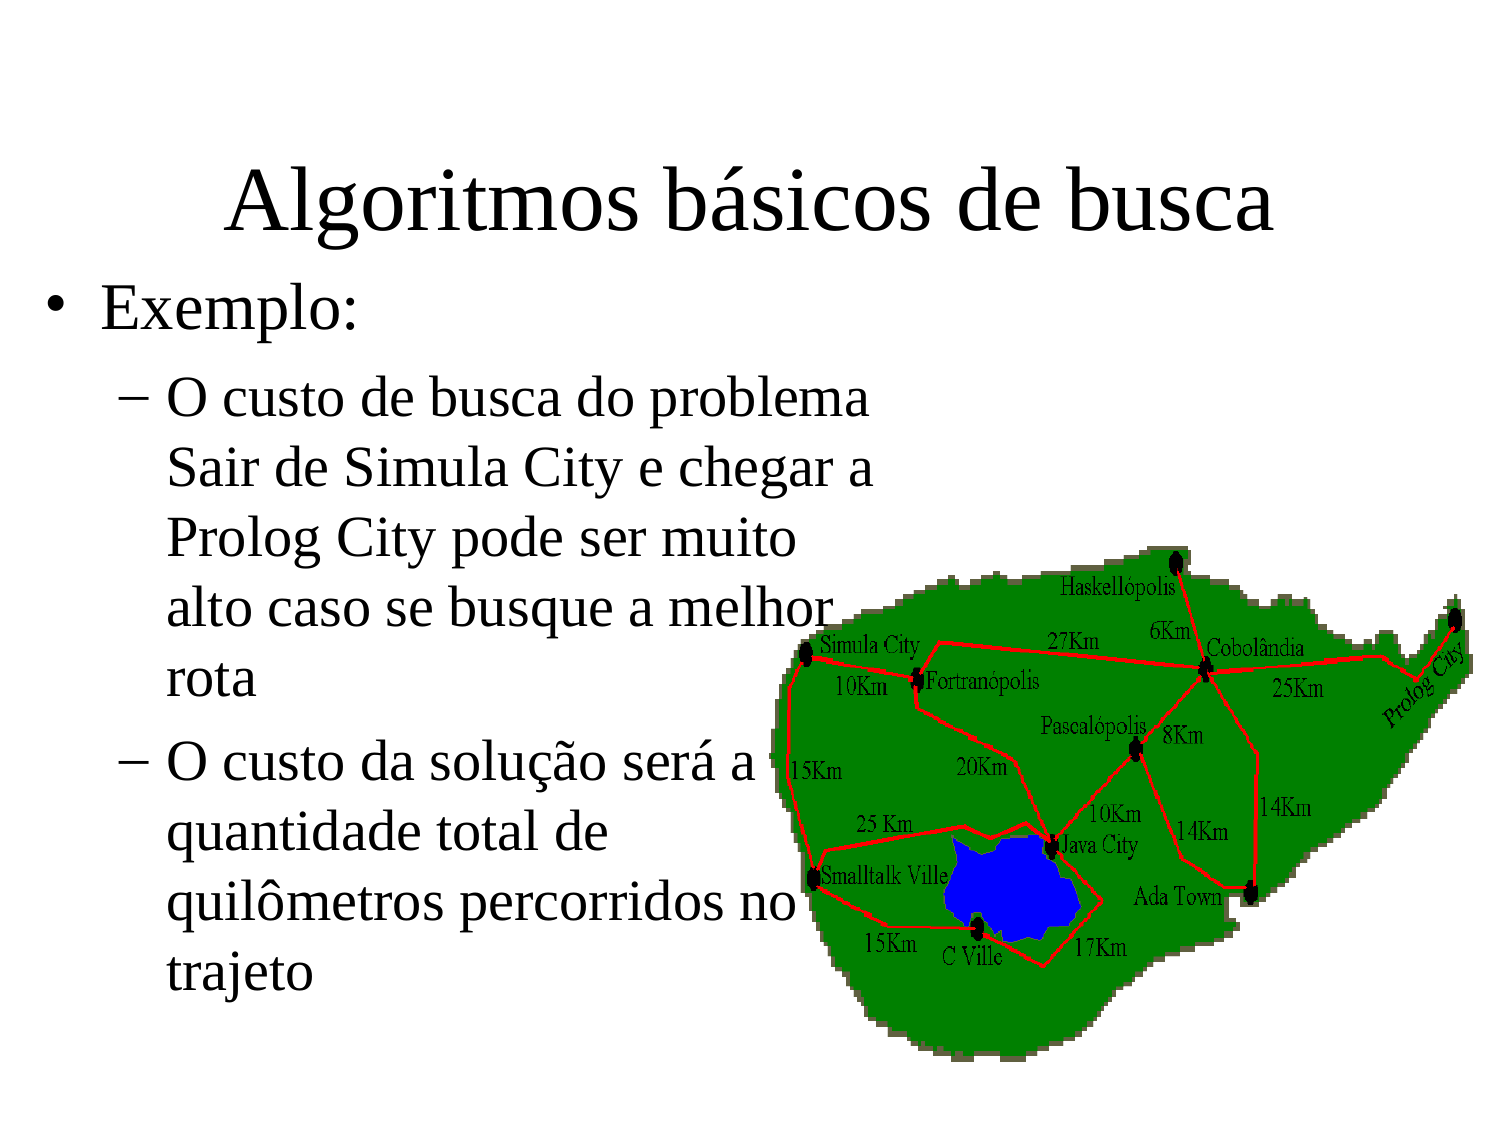

# Algoritmos básicos de busca
Exemplo:
O custo de busca do problema Sair de Simula City e chegar a Prolog City pode ser muito alto caso se busque a melhor rota
O custo da solução será a quantidade total de quilômetros percorridos no trajeto